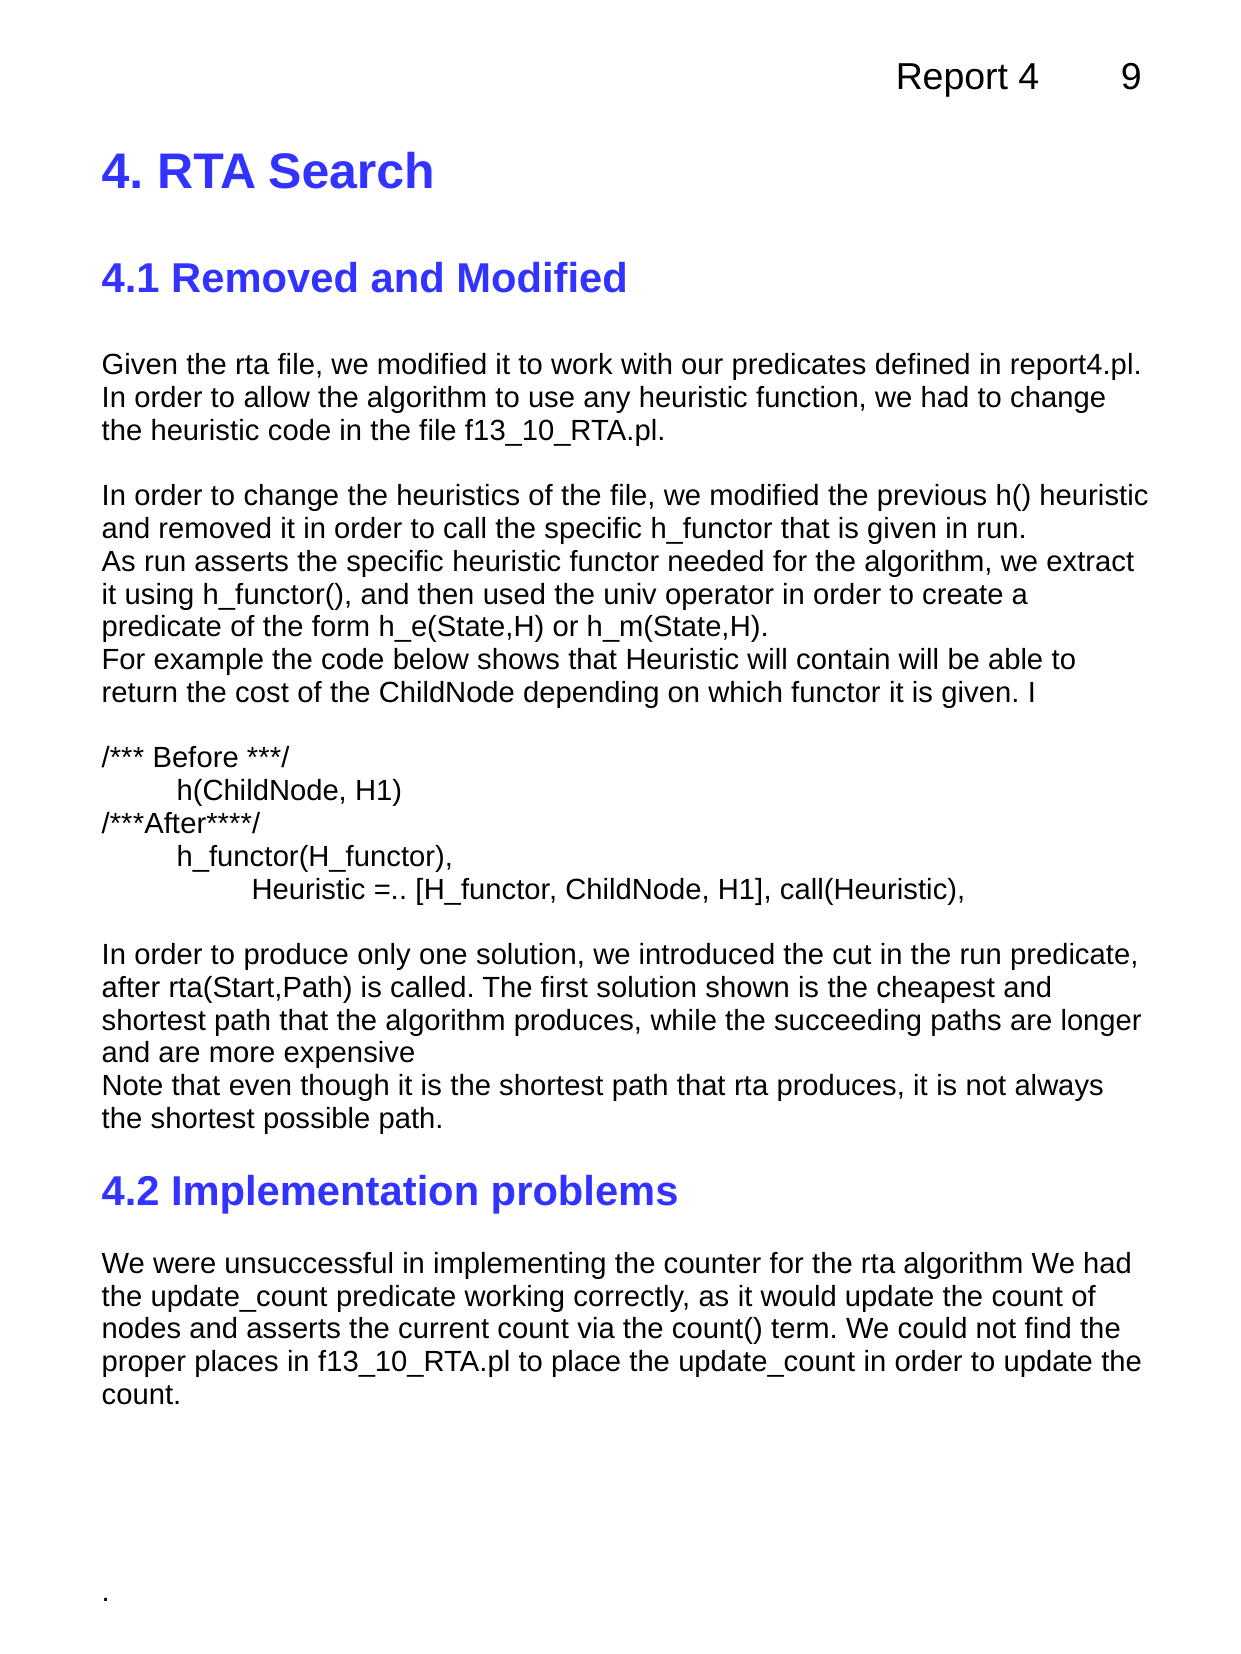

Report 4		9
4. RTA Search
4.1 Removed and Modified
Given the rta file, we modified it to work with our predicates defined in report4.pl. In order to allow the algorithm to use any heuristic function, we had to change the heuristic code in the file f13_10_RTA.pl.
In order to change the heuristics of the file, we modified the previous h() heuristic and removed it in order to call the specific h_functor that is given in run.
As run asserts the specific heuristic functor needed for the algorithm, we extract it using h_functor(), and then used the univ operator in order to create a predicate of the form h_e(State,H) or h_m(State,H).
For example the code below shows that Heuristic will contain will be able to return the cost of the ChildNode depending on which functor it is given. I
/*** Before ***/
	h(ChildNode, H1)
/***After****/
	h_functor(H_functor),
		Heuristic =.. [H_functor, ChildNode, H1], call(Heuristic),
In order to produce only one solution, we introduced the cut in the run predicate, after rta(Start,Path) is called. The first solution shown is the cheapest and shortest path that the algorithm produces, while the succeeding paths are longer and are more expensive
Note that even though it is the shortest path that rta produces, it is not always the shortest possible path.
4.2 Implementation problems
We were unsuccessful in implementing the counter for the rta algorithm We had the update_count predicate working correctly, as it would update the count of nodes and asserts the current count via the count() term. We could not find the proper places in f13_10_RTA.pl to place the update_count in order to update the count.
.